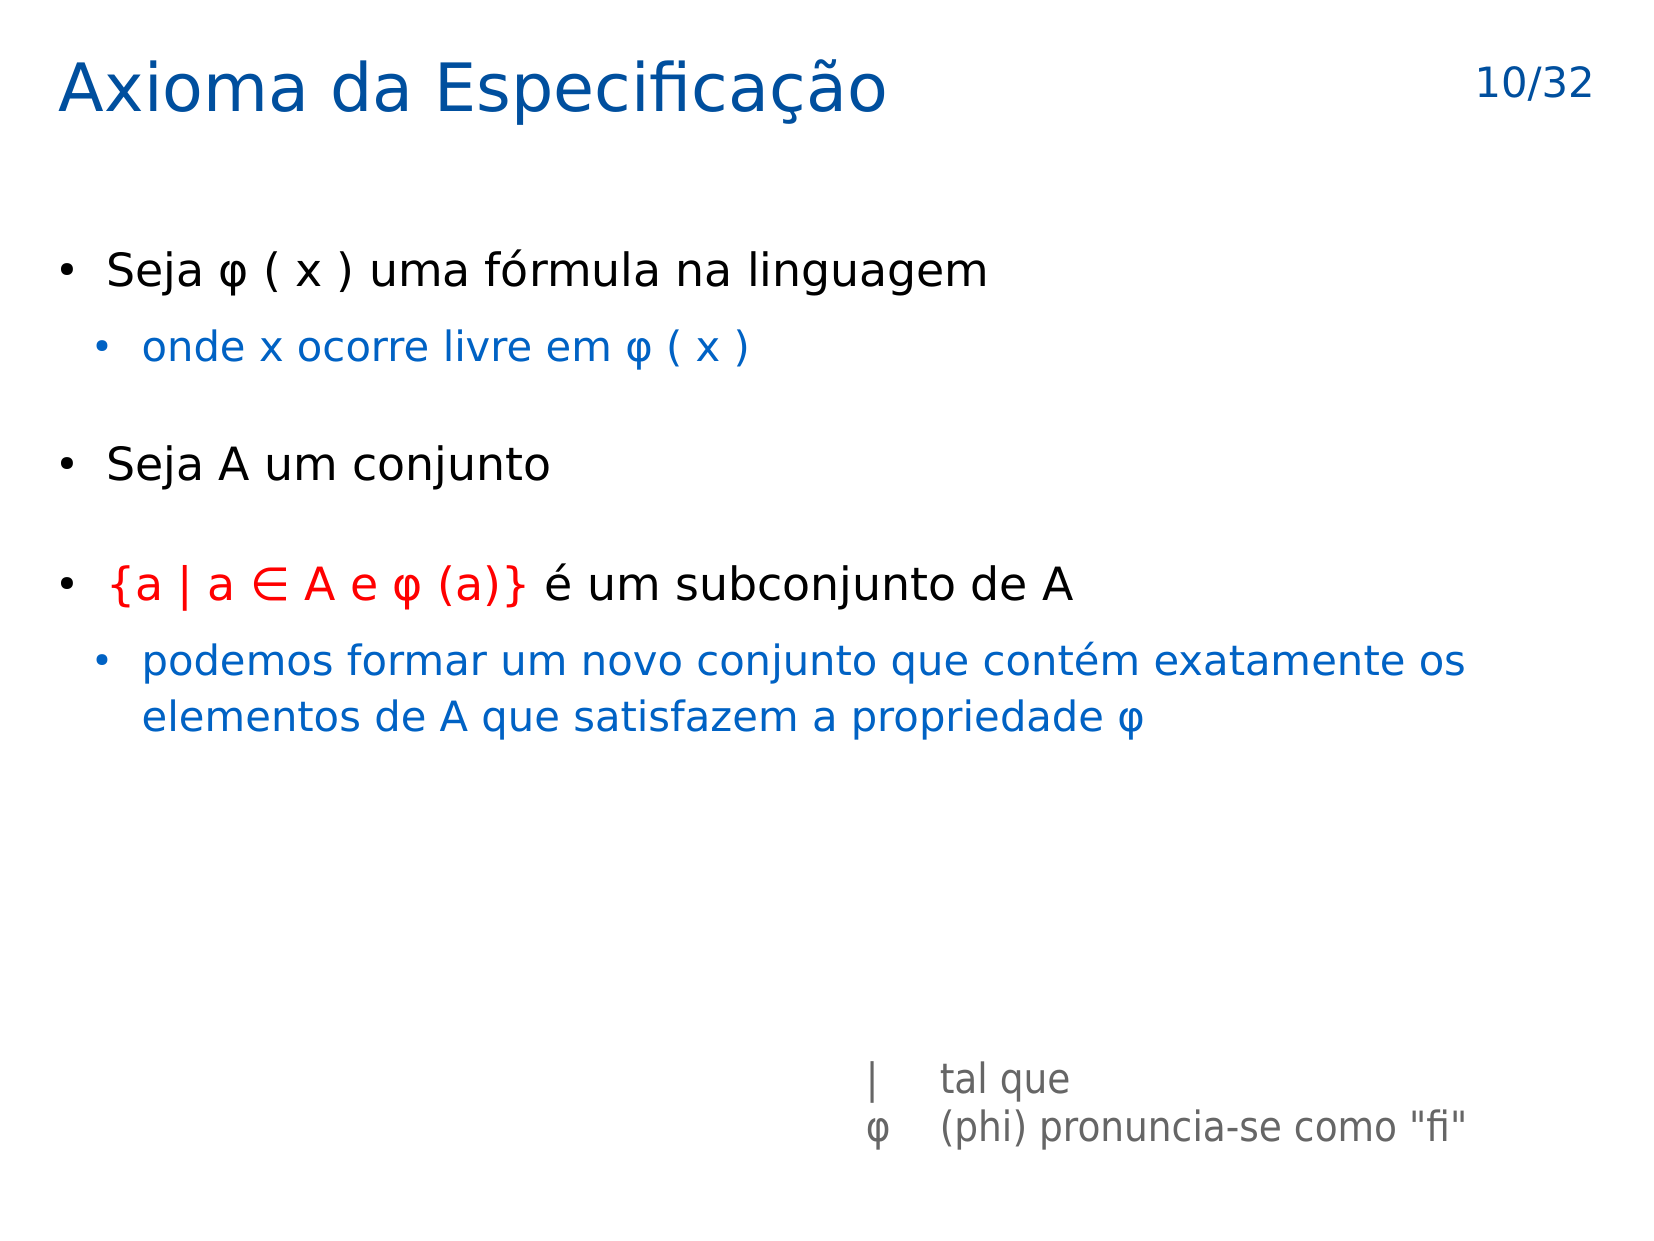

# Axioma da Especificação
10
Seja φ ( x ) uma fórmula na linguagem
onde x ocorre livre em φ ( x )
Seja A um conjunto
{a | a ∈ A e φ (a)} é um subconjunto de A
podemos formar um novo conjunto que contém exatamente os elementos de A que satisfazem a propriedade φ
| 	tal que
φ 	(phi) pronuncia-se como "fi"